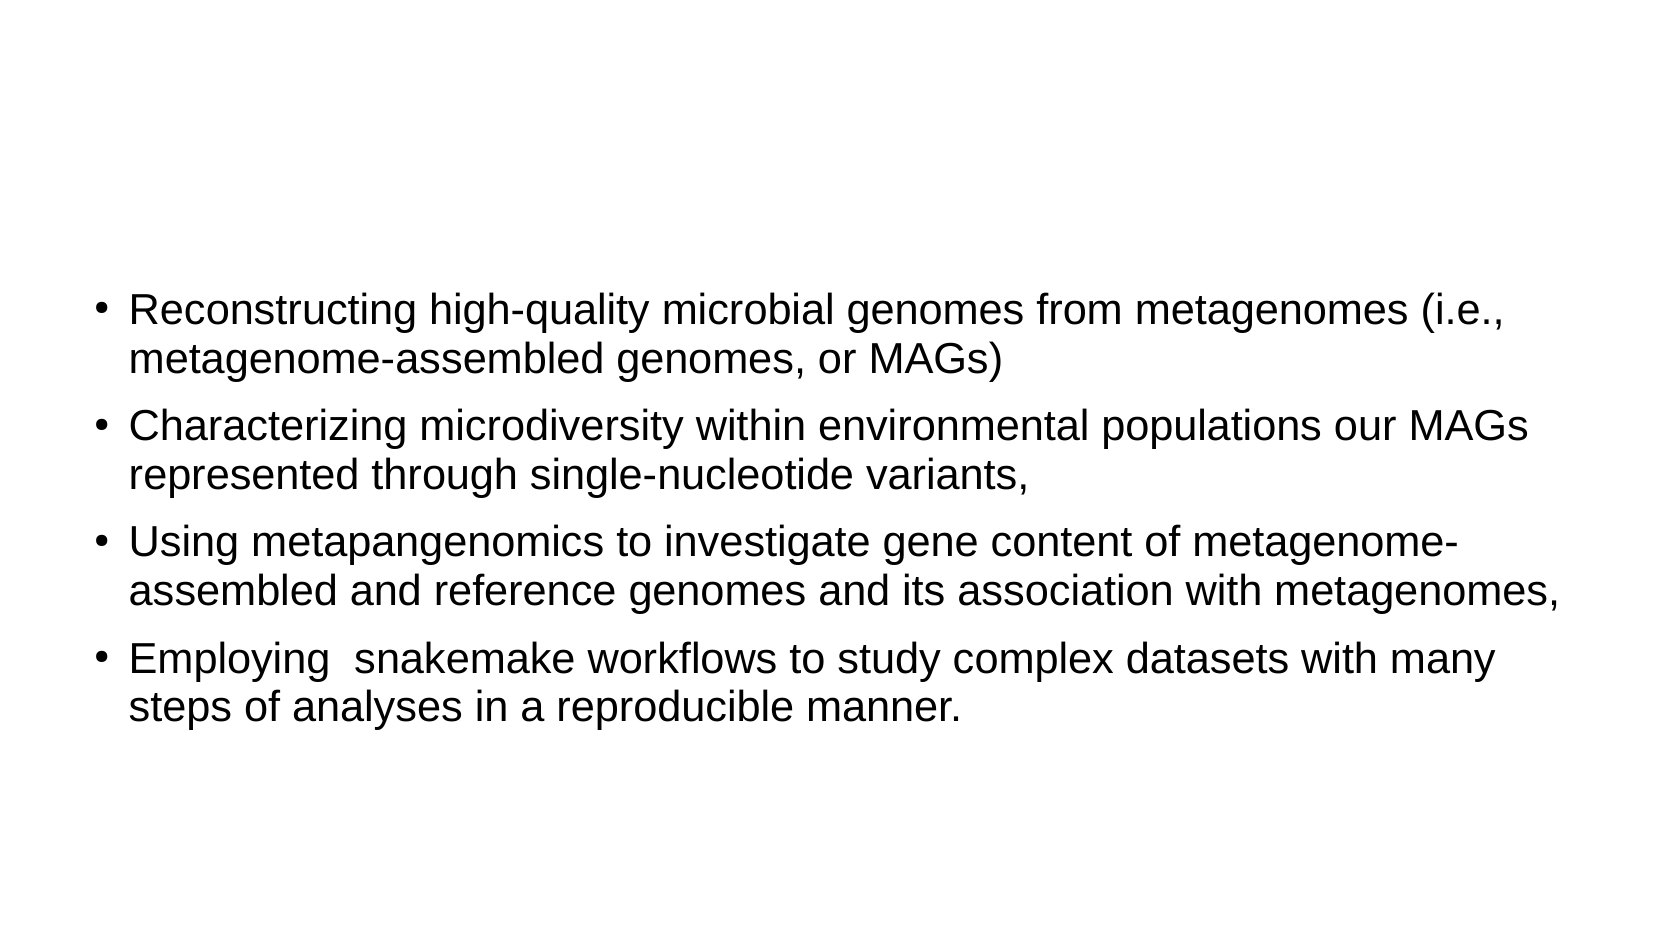

#
Reconstructing high-quality microbial genomes from metagenomes (i.e., metagenome-assembled genomes, or MAGs)
Characterizing microdiversity within environmental populations our MAGs represented through single-nucleotide variants,
Using metapangenomics to investigate gene content of metagenome-assembled and reference genomes and its association with metagenomes,
Employing snakemake workflows to study complex datasets with many steps of analyses in a reproducible manner.